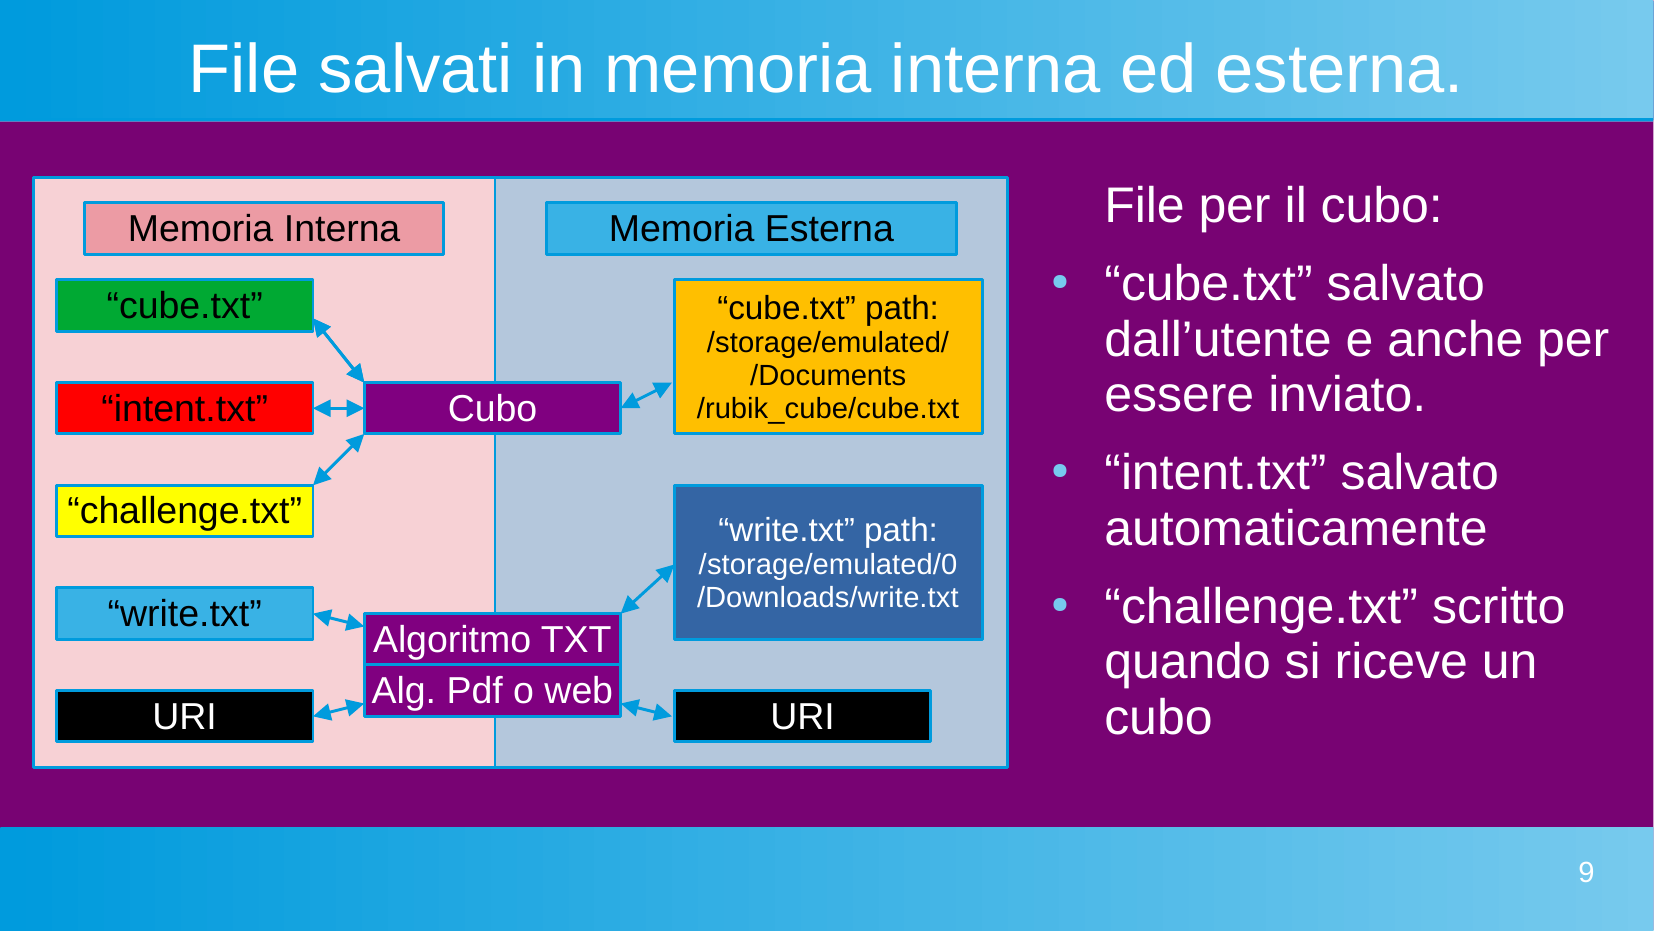

# File salvati in memoria interna ed esterna.
File per il cubo:
“cube.txt” salvato dall’utente e anche per essere inviato.
“intent.txt” salvato automaticamente
“challenge.txt” scritto quando si riceve un cubo
Memoria Interna
Memoria Esterna
“cube.txt”
“cube.txt” path:
/storage/emulated/
/Documents
/rubik_cube/cube.txt
“intent.txt”
Cubo
“challenge.txt”
“write.txt” path:
/storage/emulated/0
/Downloads/write.txt
“write.txt”
Algoritmo TXT
Alg. Pdf o web
URI
URI
9